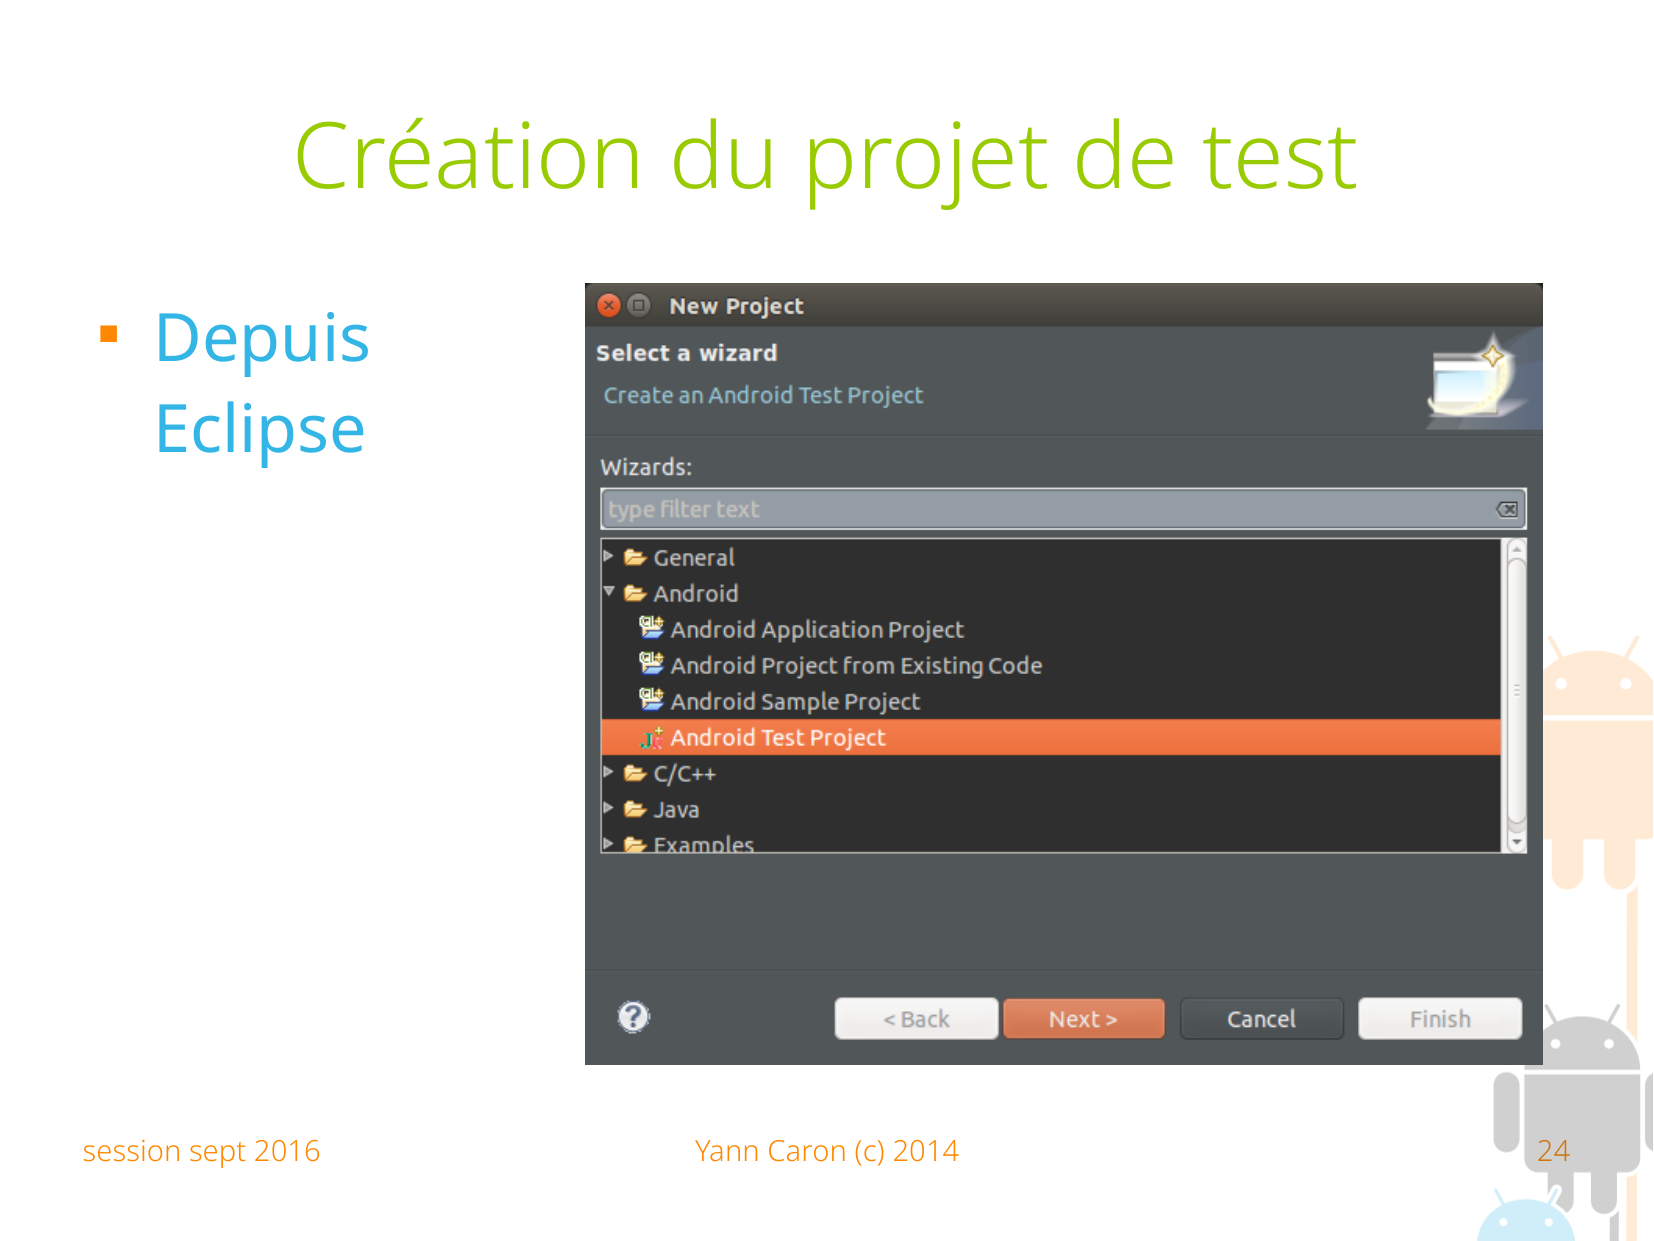

# Création du projet de test
Depuis Eclipse
session sept 2016
Yann Caron (c) 2014
24